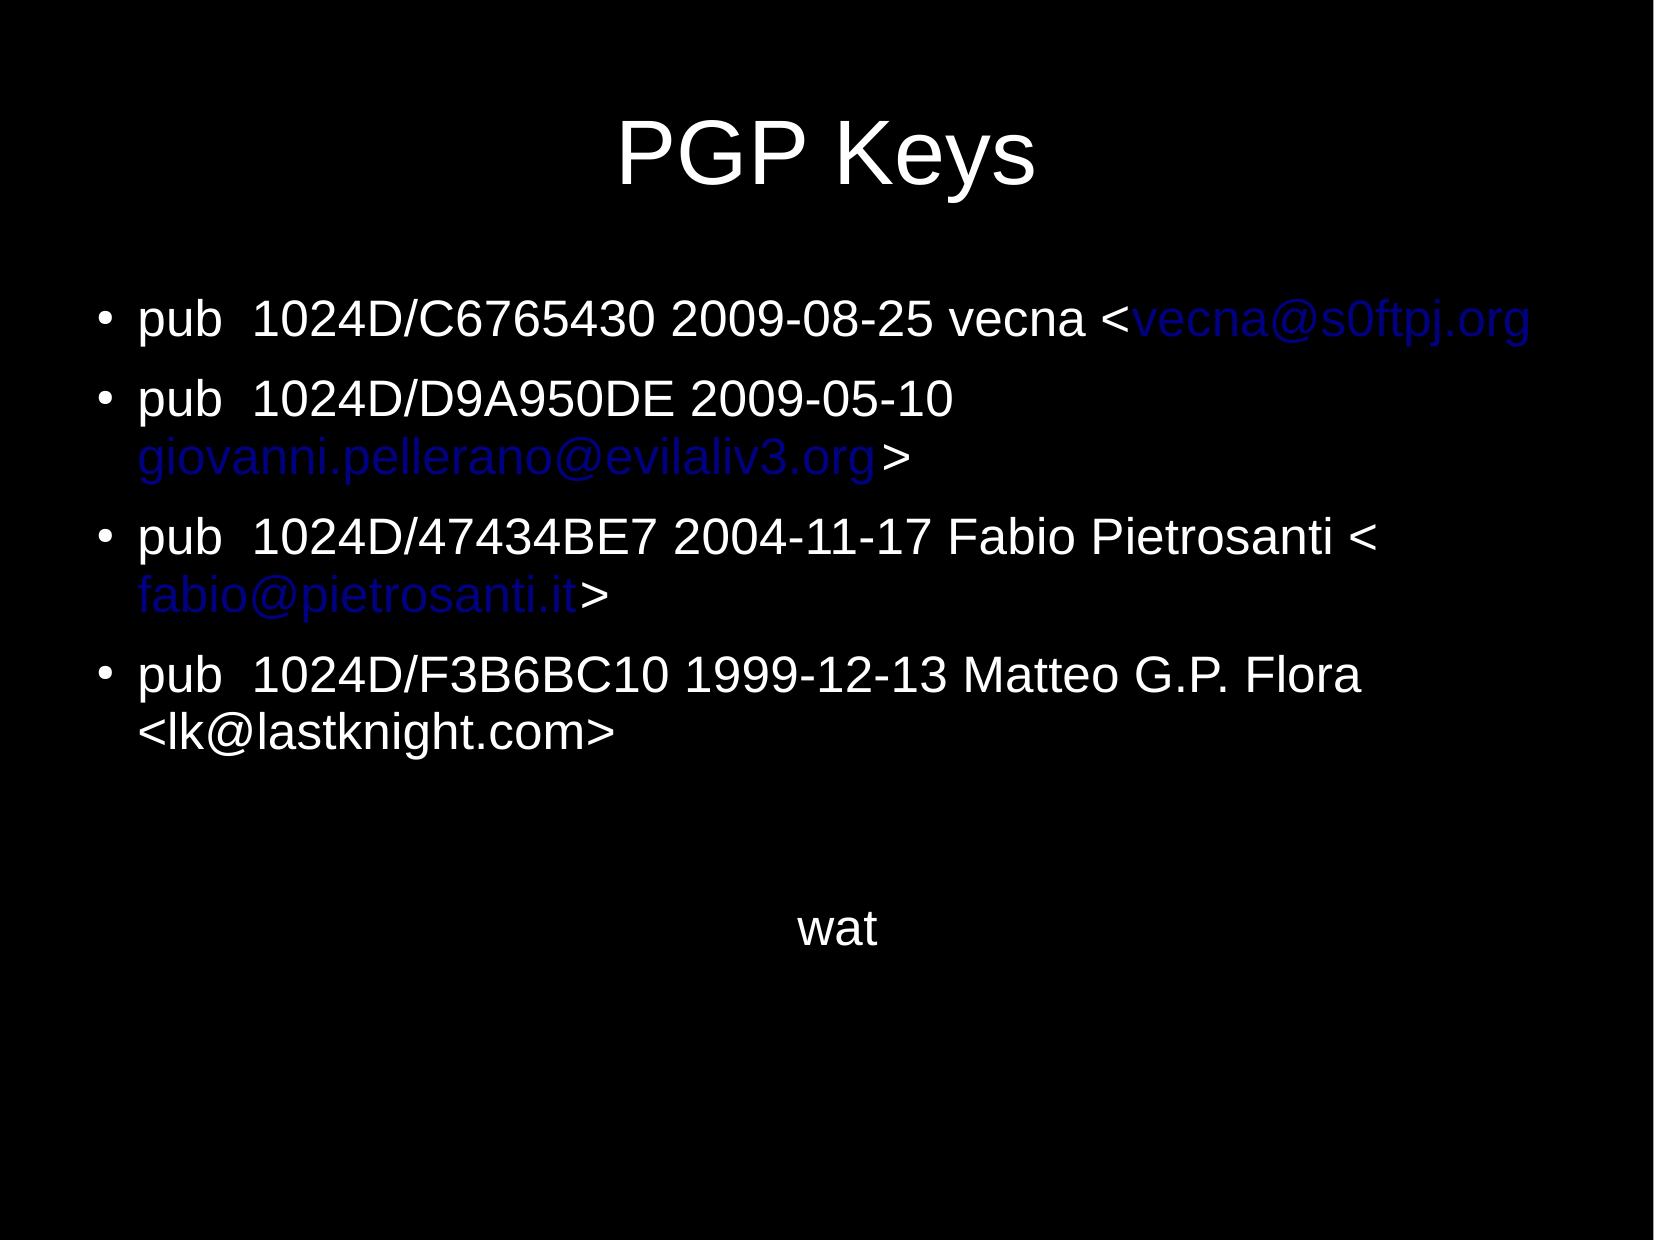

# PGP Keys
pub 1024D/C6765430 2009-08-25 vecna <vecna@s0ftpj.org
pub 1024D/D9A950DE 2009-05-10giovanni.pellerano@evilaliv3.org>
pub 1024D/47434BE7 2004-11-17 Fabio Pietrosanti <fabio@pietrosanti.it>
pub 1024D/F3B6BC10 1999-12-13 Matteo G.P. Flora <lk@lastknight.com>
wat